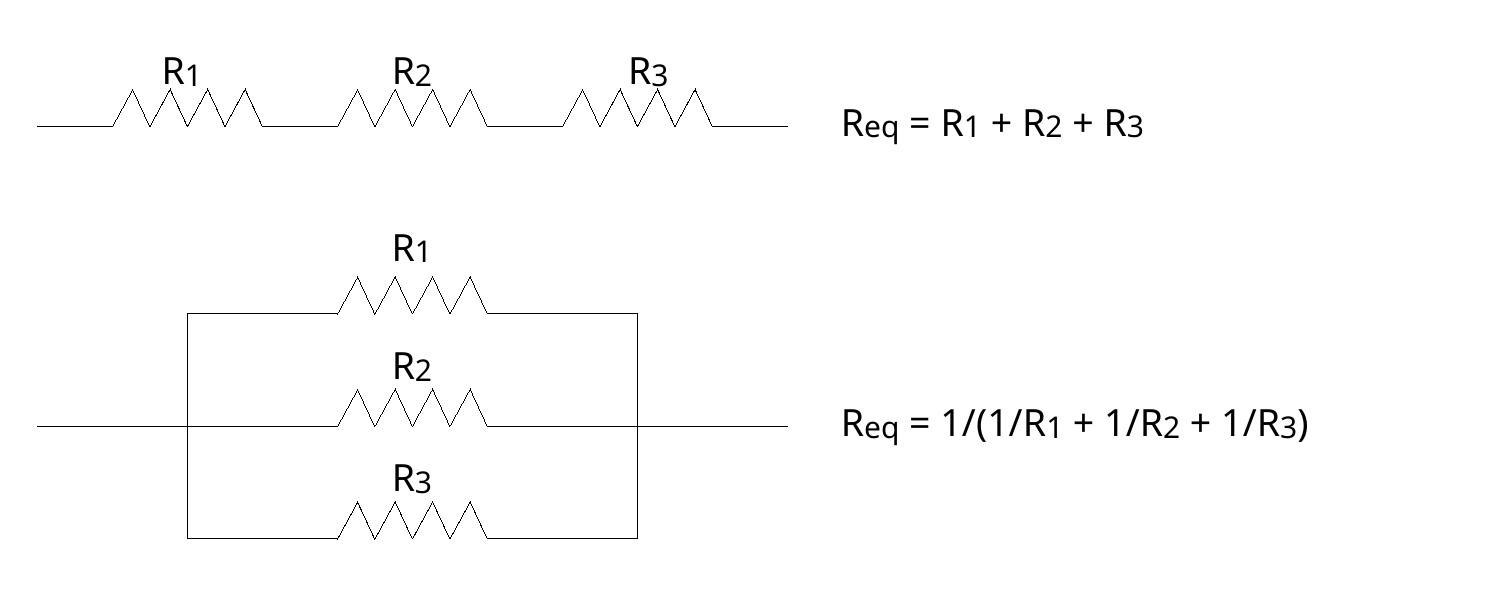

R2
R1
R3
Req = R1 + R2 + R3
R1
R2
Req = 1/(1/R1 + 1/R2 + 1/R3)
R3